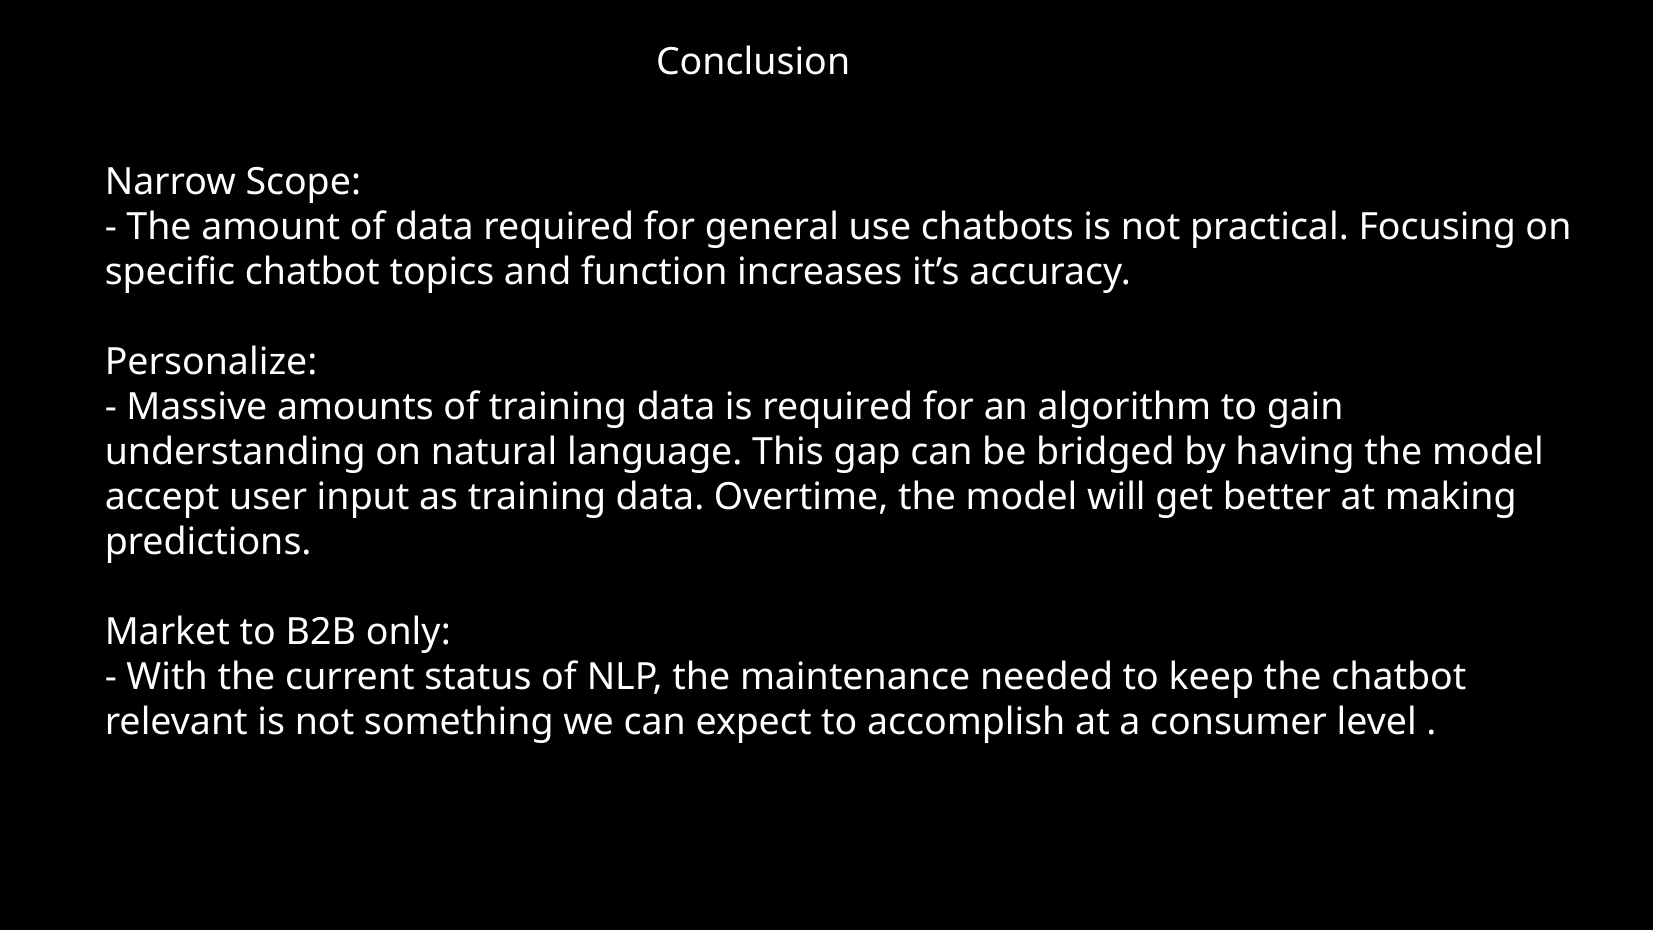

Conclusion
Narrow Scope:
- The amount of data required for general use chatbots is not practical. Focusing on specific chatbot topics and function increases it’s accuracy.
Personalize:
- Massive amounts of training data is required for an algorithm to gain understanding on natural language. This gap can be bridged by having the model accept user input as training data. Overtime, the model will get better at making predictions.
Market to B2B only:
- With the current status of NLP, the maintenance needed to keep the chatbot relevant is not something we can expect to accomplish at a consumer level .